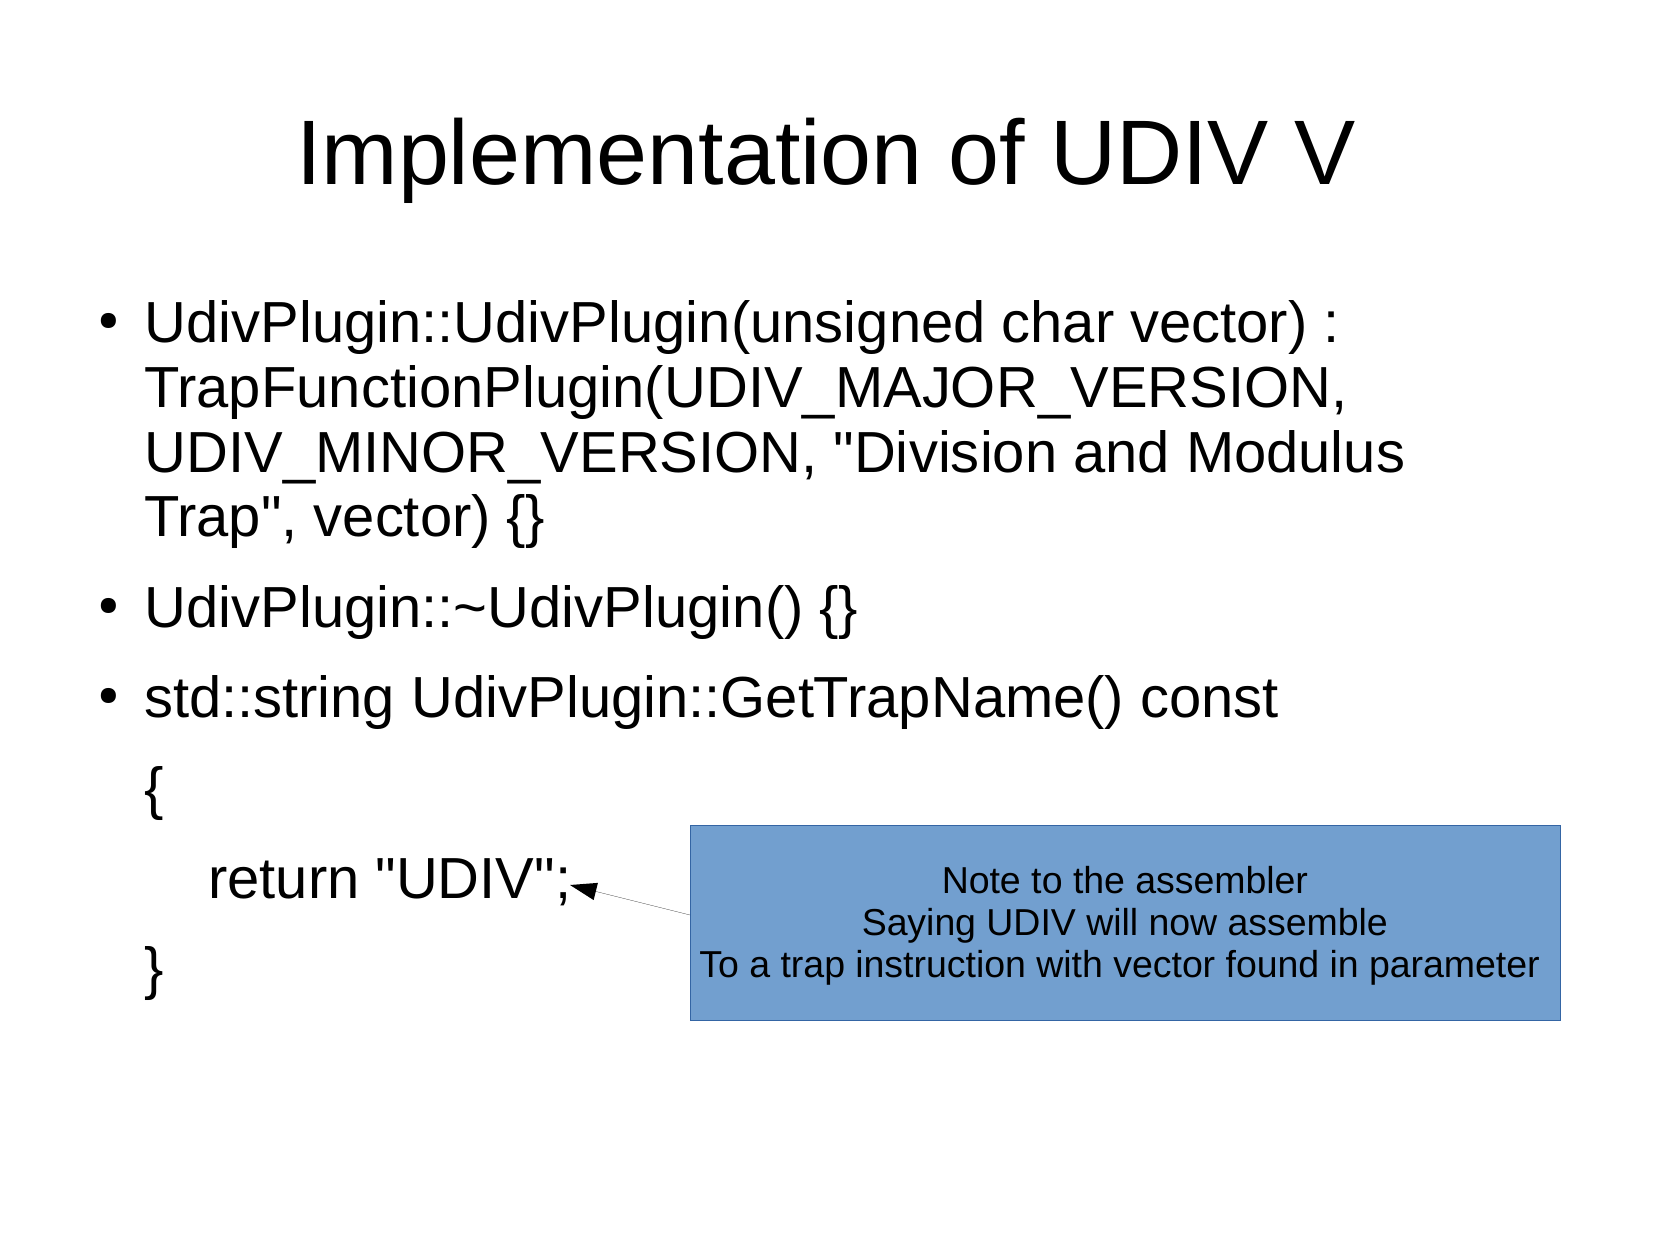

# Implementation of UDIV V
UdivPlugin::UdivPlugin(unsigned char vector) : TrapFunctionPlugin(UDIV_MAJOR_VERSION, UDIV_MINOR_VERSION, "Division and Modulus Trap", vector) {}
UdivPlugin::~UdivPlugin() {}
std::string UdivPlugin::GetTrapName() const
{
 return "UDIV";
}
Note to the assembler
Saying UDIV will now assemble
To a trap instruction with vector found in parameter